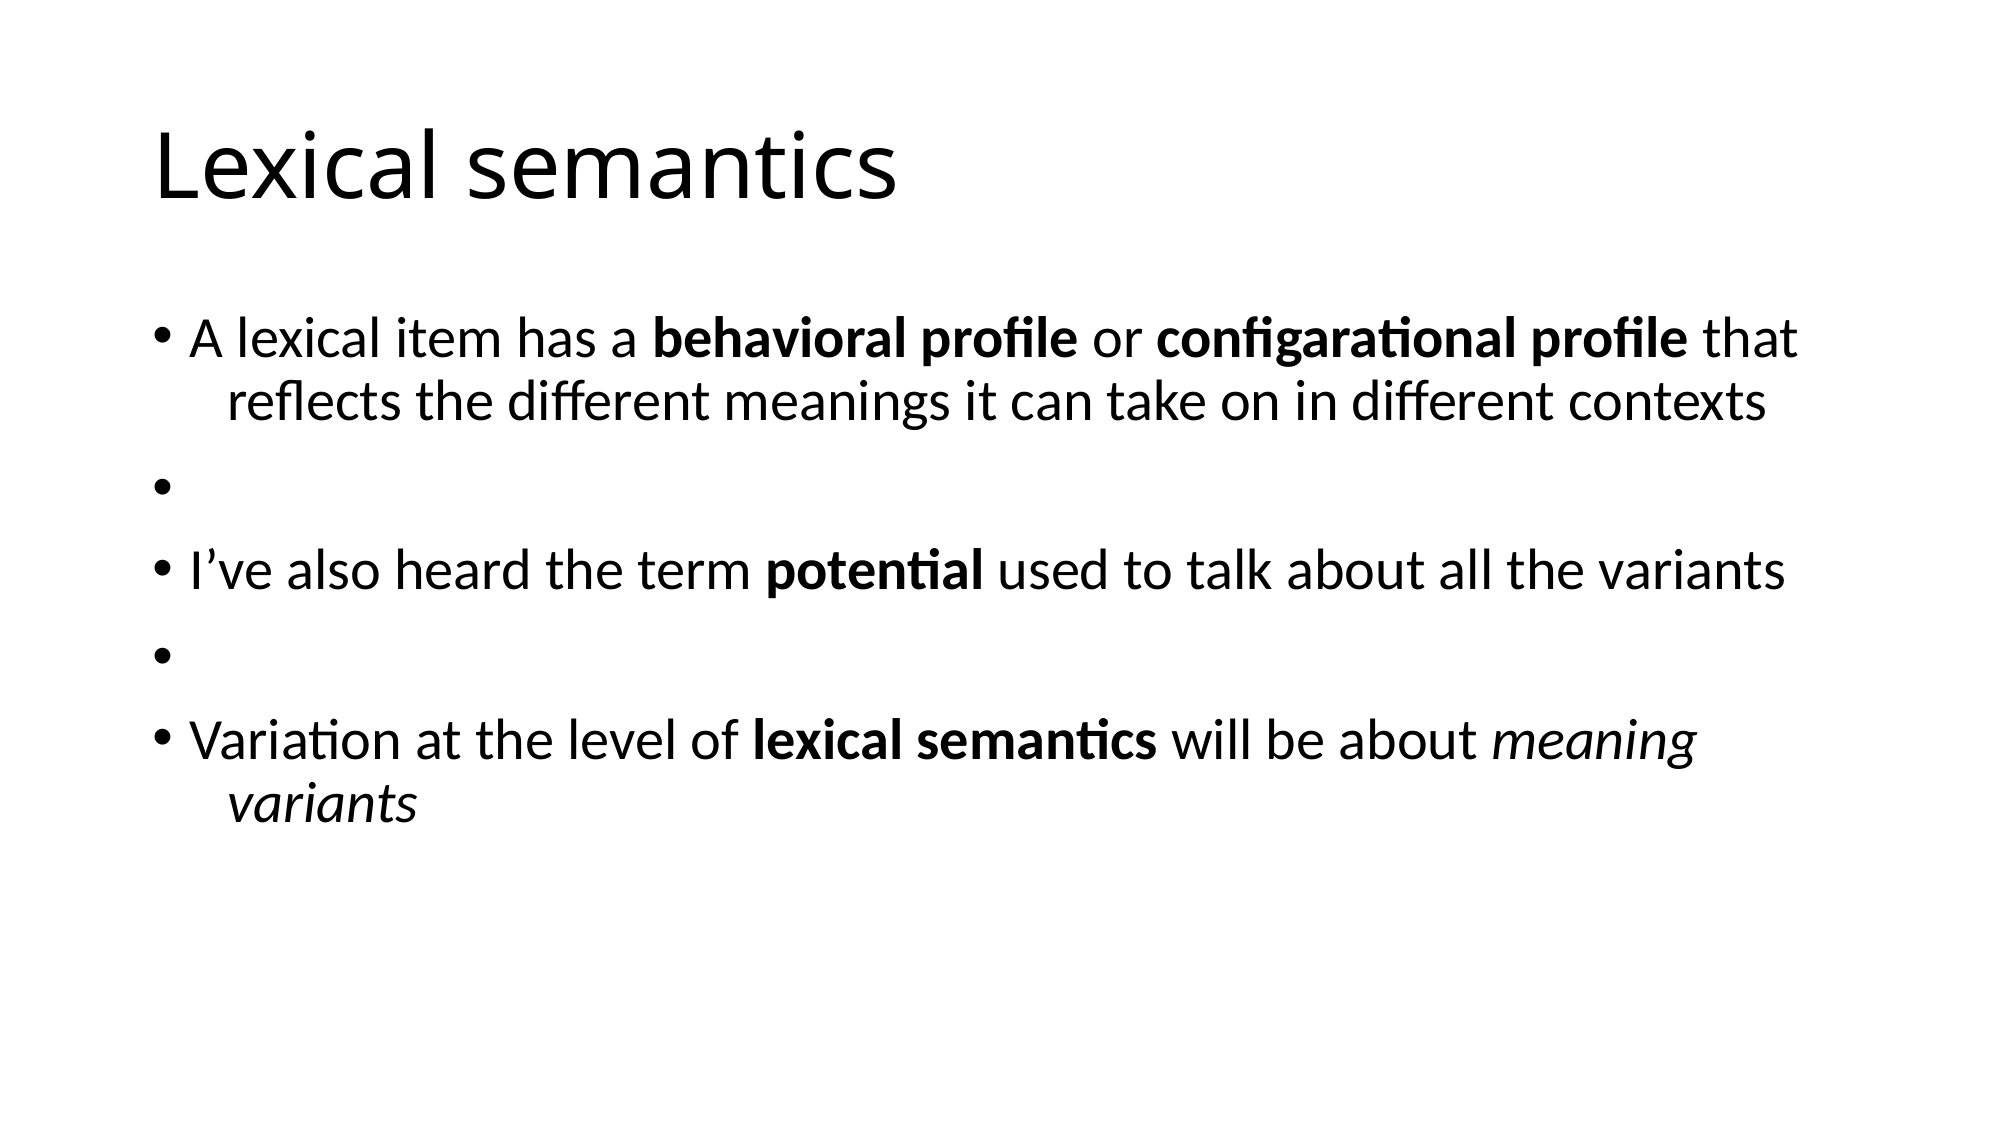

# Lexical semantics
A lexical item has a behavioral profile or configarational profile that reflects the different meanings it can take on in different contexts
I’ve also heard the term potential used to talk about all the variants
Variation at the level of lexical semantics will be about meaning variants